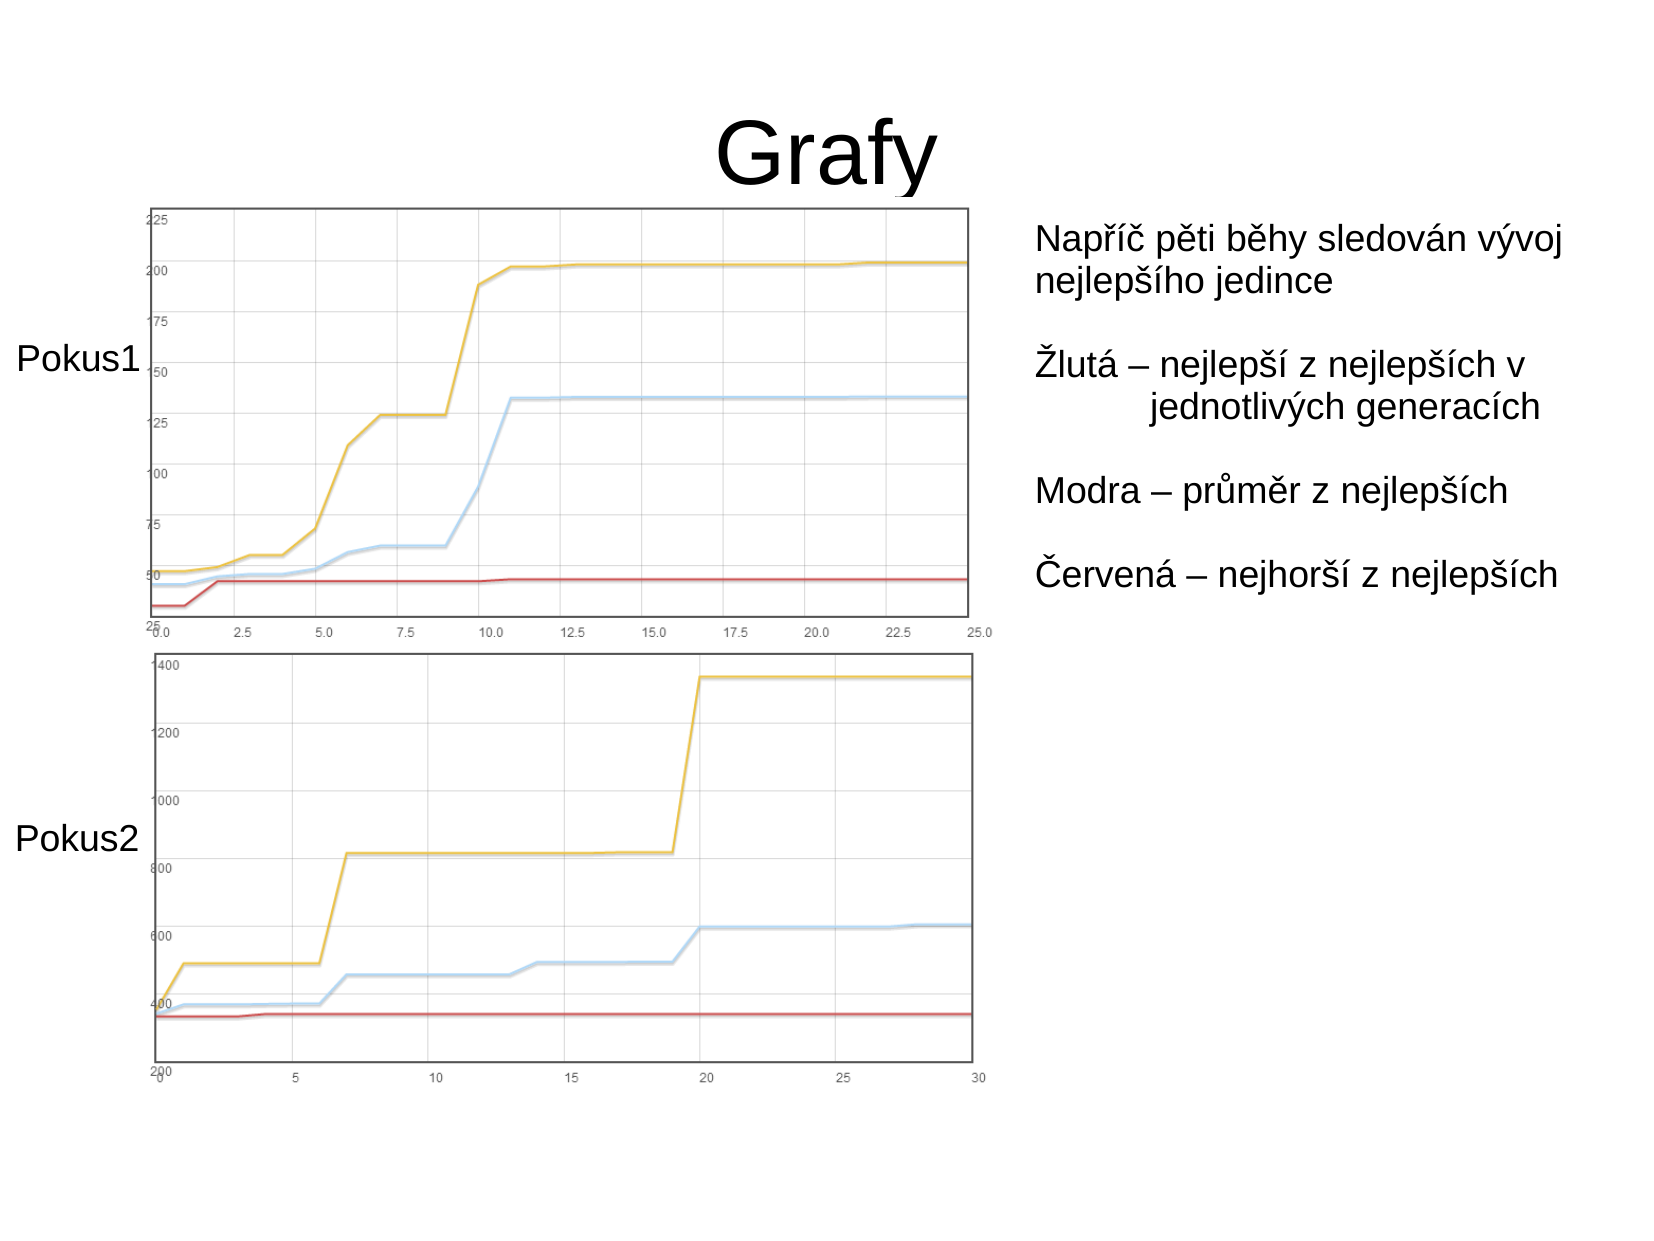

# Grafy
Napříč pěti běhy sledován vývoj
nejlepšího jedince
Žlutá – nejlepší z nejlepších v
 jednotlivých generacích
Modra – průměr z nejlepších
Červená – nejhorší z nejlepších
Pokus1
Pokus2